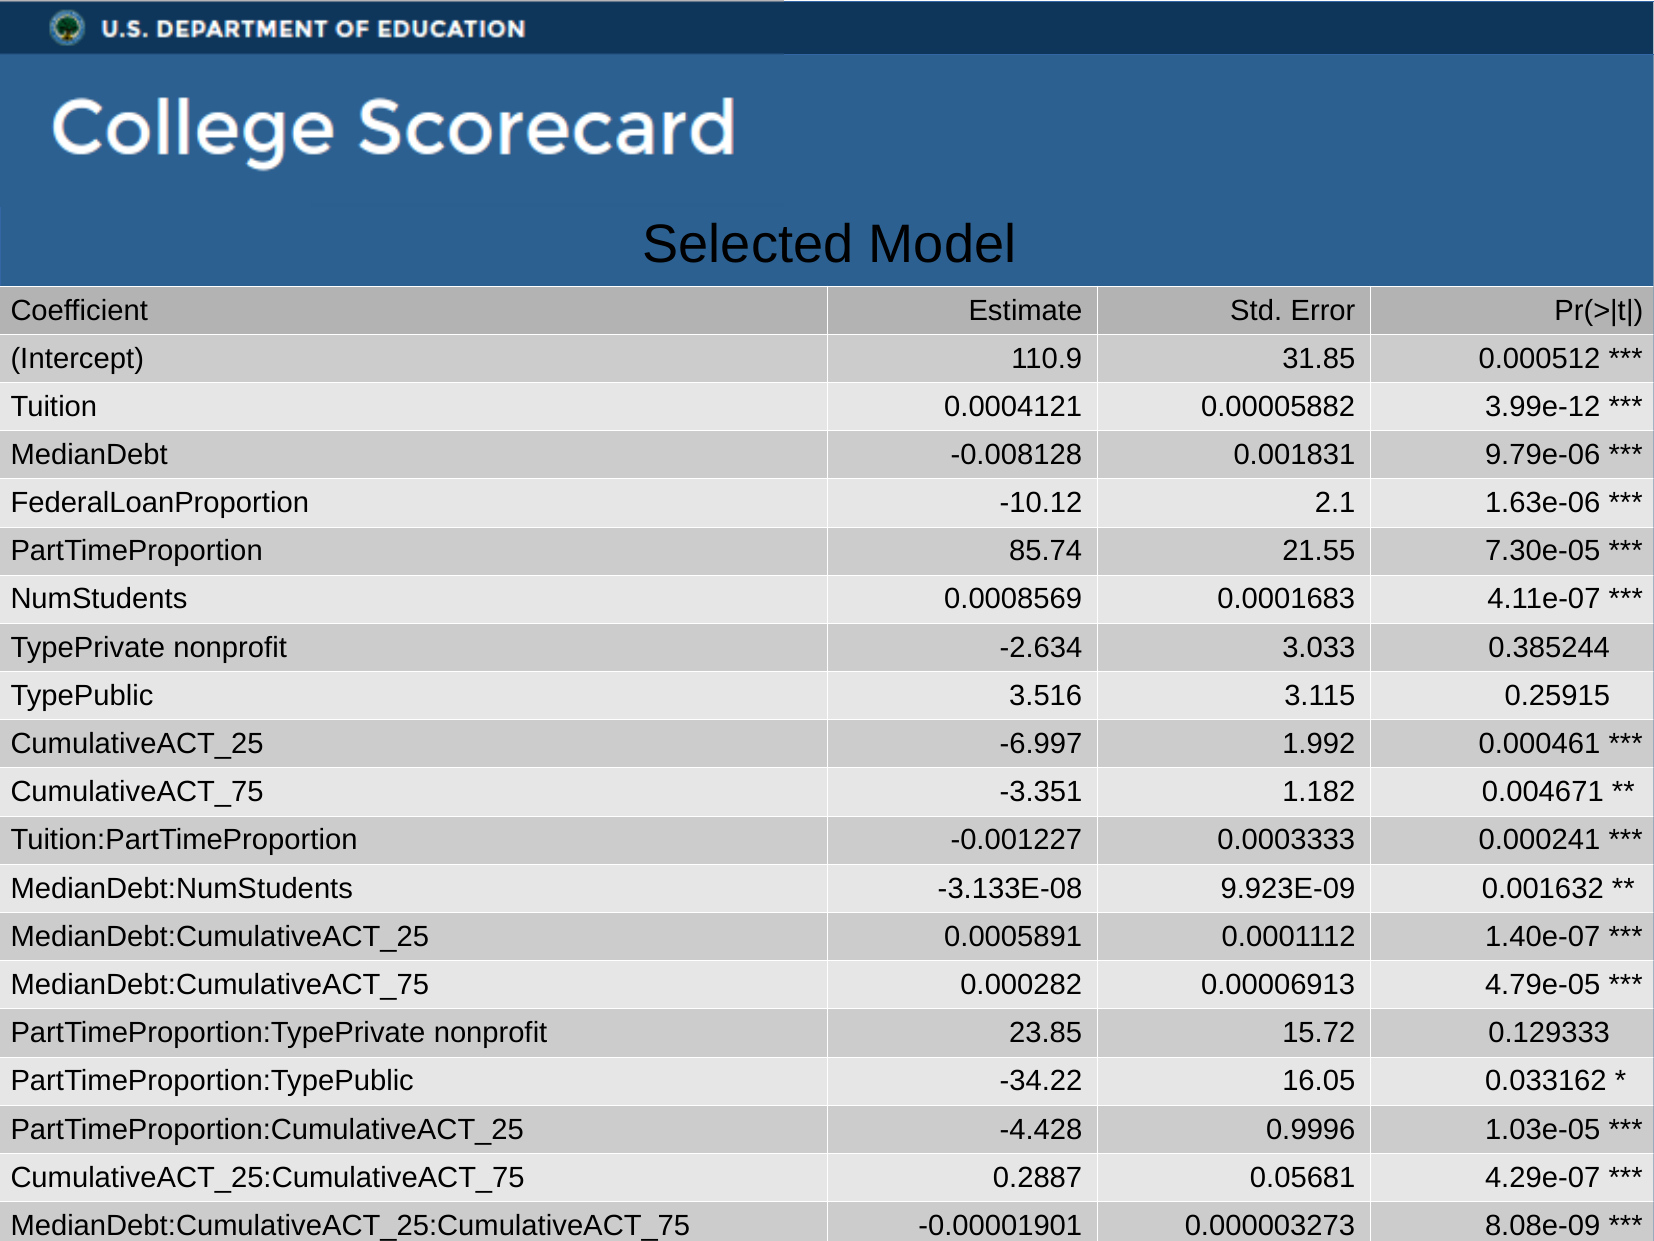

Selected Model
| Coefficient | Estimate | Std. Error | Pr(>|t|) |
| --- | --- | --- | --- |
| (Intercept) | 110.9 | 31.85 | 0.000512 \*\*\* |
| Tuition | 0.0004121 | 0.00005882 | 3.99e-12 \*\*\* |
| MedianDebt | -0.008128 | 0.001831 | 9.79e-06 \*\*\* |
| FederalLoanProportion | -10.12 | 2.1 | 1.63e-06 \*\*\* |
| PartTimeProportion | 85.74 | 21.55 | 7.30e-05 \*\*\* |
| NumStudents | 0.0008569 | 0.0001683 | 4.11e-07 \*\*\* |
| TypePrivate nonprofit | -2.634 | 3.033 | 0.385244 |
| TypePublic | 3.516 | 3.115 | 0.25915 |
| CumulativeACT\_25 | -6.997 | 1.992 | 0.000461 \*\*\* |
| CumulativeACT\_75 | -3.351 | 1.182 | 0.004671 \*\* |
| Tuition:PartTimeProportion | -0.001227 | 0.0003333 | 0.000241 \*\*\* |
| MedianDebt:NumStudents | -3.133E-08 | 9.923E-09 | 0.001632 \*\* |
| MedianDebt:CumulativeACT\_25 | 0.0005891 | 0.0001112 | 1.40e-07 \*\*\* |
| MedianDebt:CumulativeACT\_75 | 0.000282 | 0.00006913 | 4.79e-05 \*\*\* |
| PartTimeProportion:TypePrivate nonprofit | 23.85 | 15.72 | 0.129333 |
| PartTimeProportion:TypePublic | -34.22 | 16.05 | 0.033162 \* |
| PartTimeProportion:CumulativeACT\_25 | -4.428 | 0.9996 | 1.03e-05 \*\*\* |
| CumulativeACT\_25:CumulativeACT\_75 | 0.2887 | 0.05681 | 4.29e-07 \*\*\* |
| MedianDebt:CumulativeACT\_25:CumulativeACT\_75 | -0.00001901 | 0.000003273 | 8.08e-09 \*\*\* |